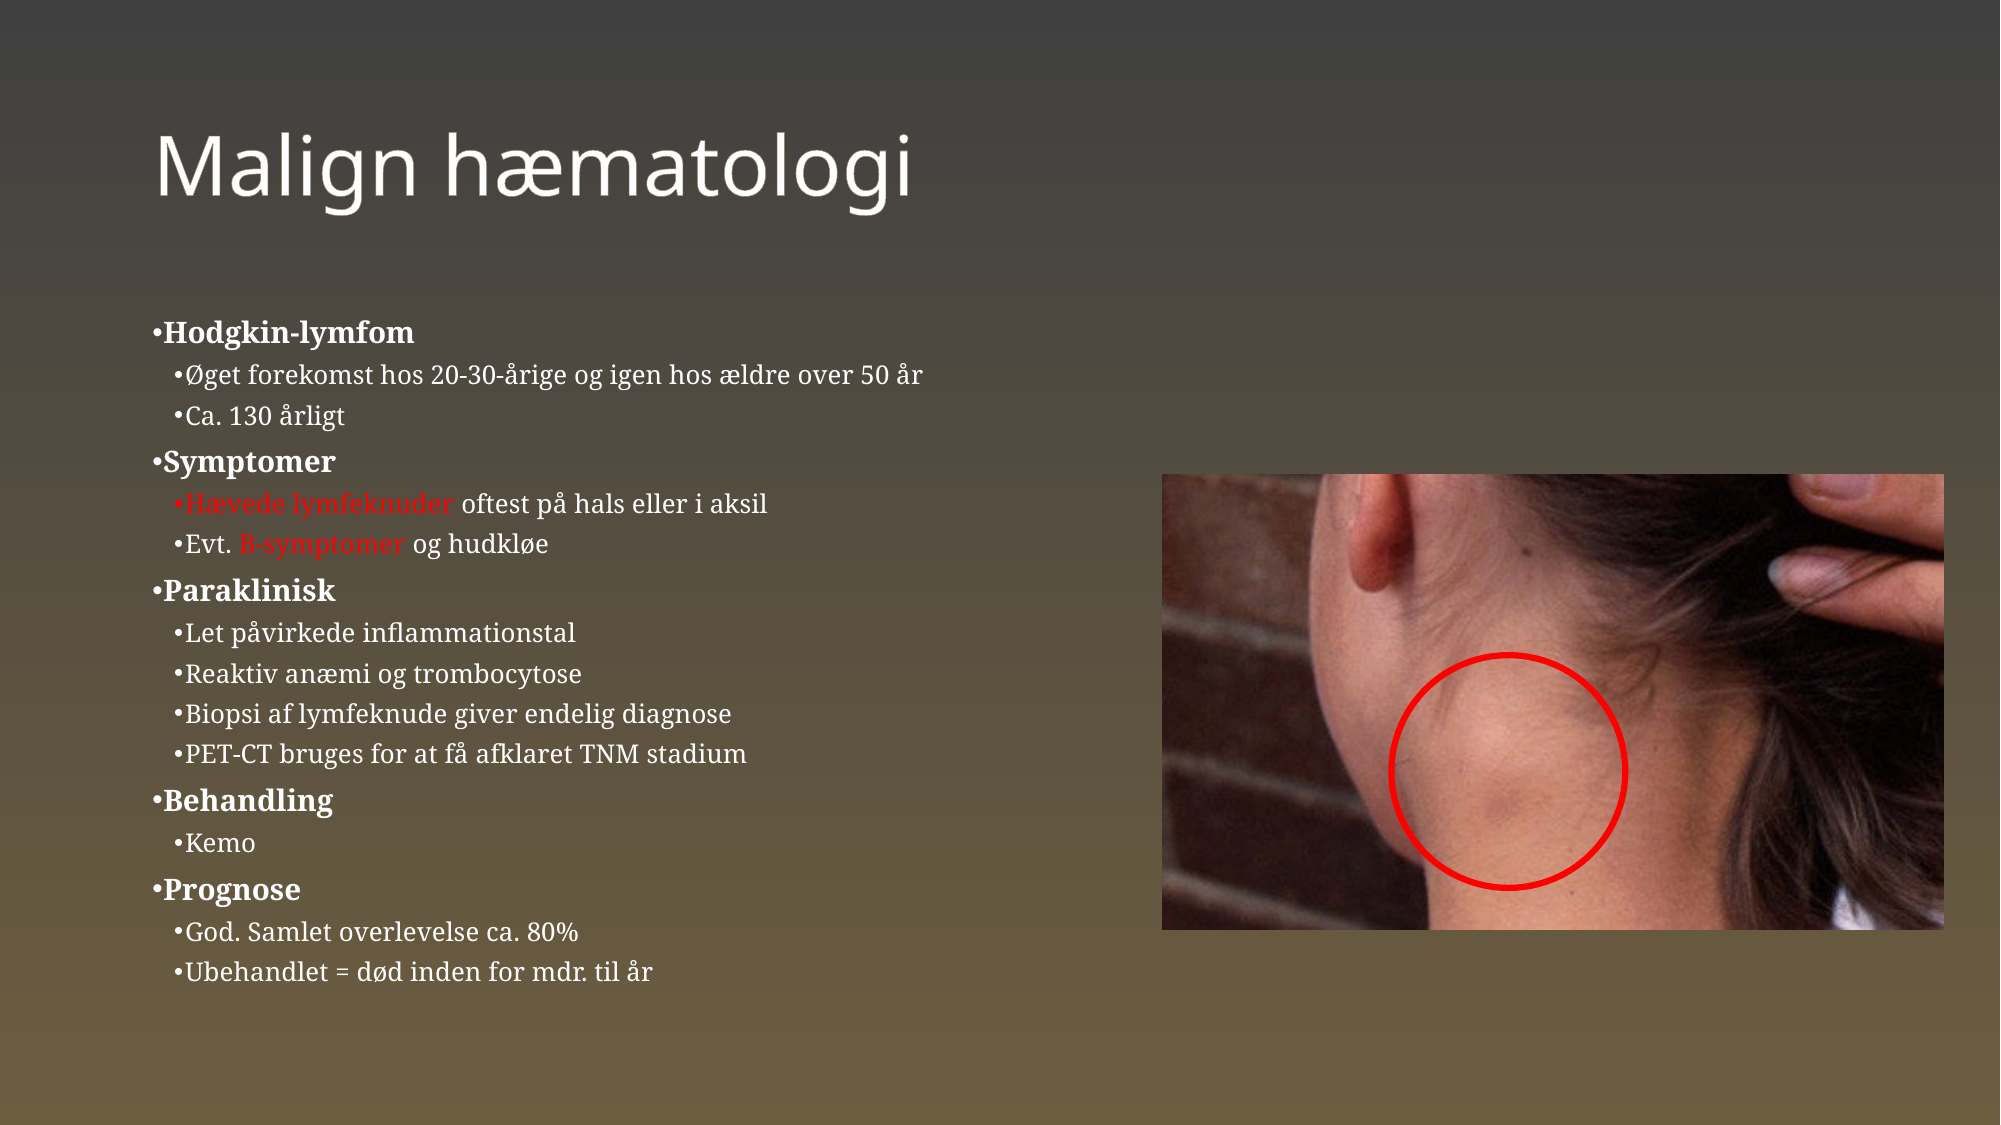

# Malign hæmatologi
Hodgkin-lymfom
Øget forekomst hos 20-30-årige og igen hos ældre over 50 år
Ca. 130 årligt
Symptomer
Hævede lymfeknuder oftest på hals eller i aksil
Evt. B-symptomer og hudkløe
Paraklinisk
Let påvirkede inflammationstal
Reaktiv anæmi og trombocytose
Biopsi af lymfeknude giver endelig diagnose
PET-CT bruges for at få afklaret TNM stadium
Behandling
Kemo
Prognose
God. Samlet overlevelse ca. 80%
Ubehandlet = død inden for mdr. til år